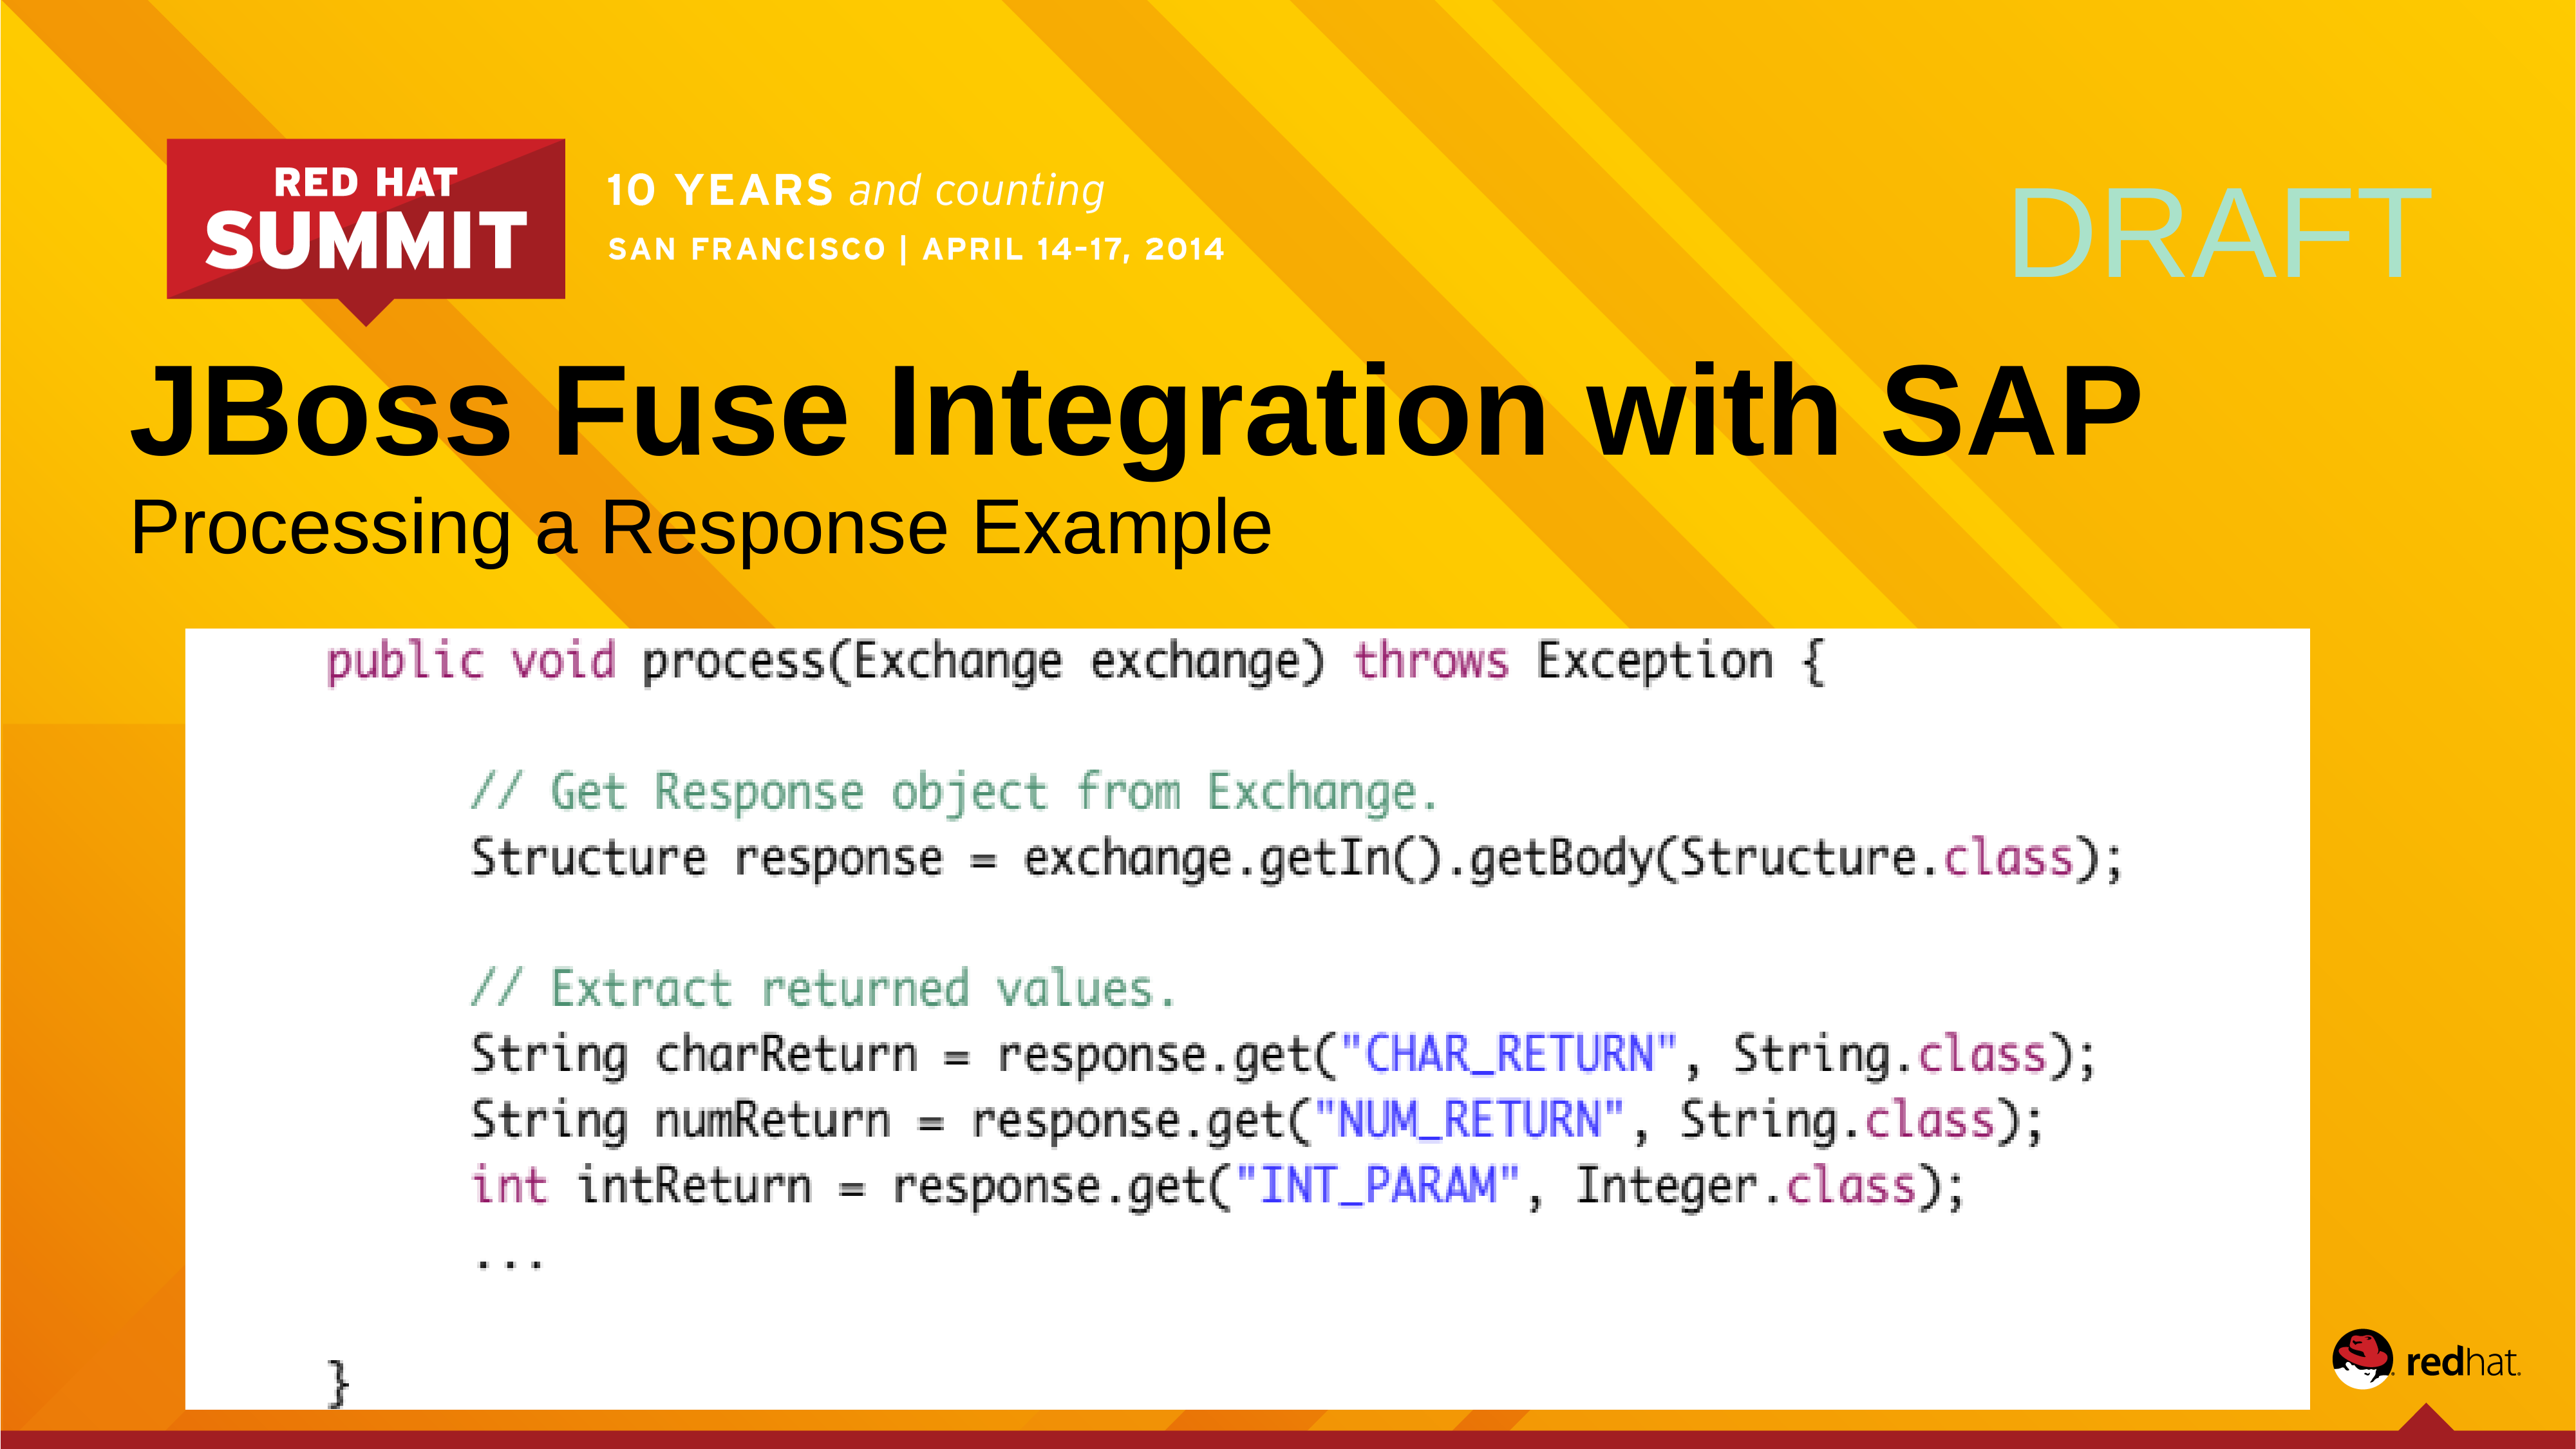

JBoss Fuse Integration with SAP
Processing a Response Example